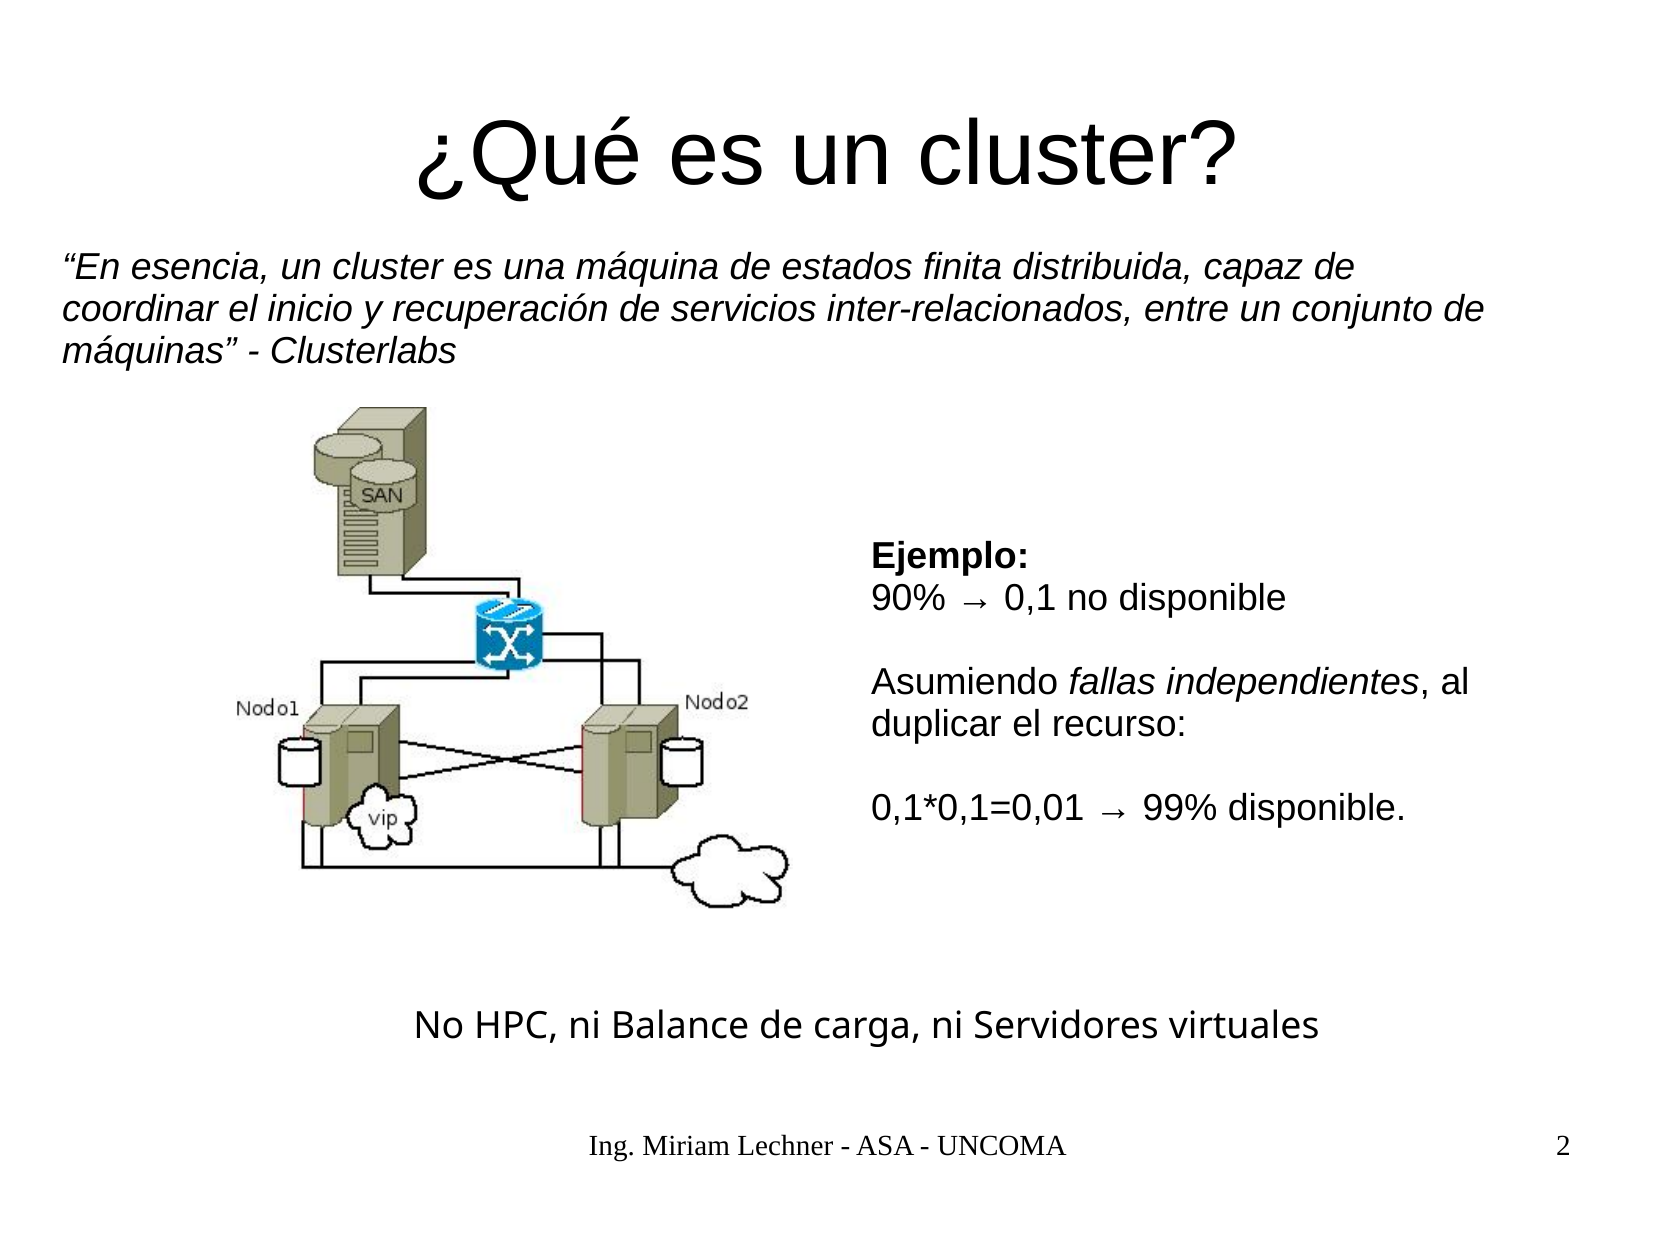

# ¿Qué es un cluster?
“En esencia, un cluster es una máquina de estados finita distribuida, capaz de coordinar el inicio y recuperación de servicios inter-relacionados, entre un conjunto de máquinas” - Clusterlabs
Ejemplo:
90% → 0,1 no disponible
Asumiendo fallas independientes, al
duplicar el recurso:
0,1*0,1=0,01 → 99% disponible.
No HPC, ni Balance de carga, ni Servidores virtuales
Ing. Miriam Lechner - ASA - UNCOMA
2